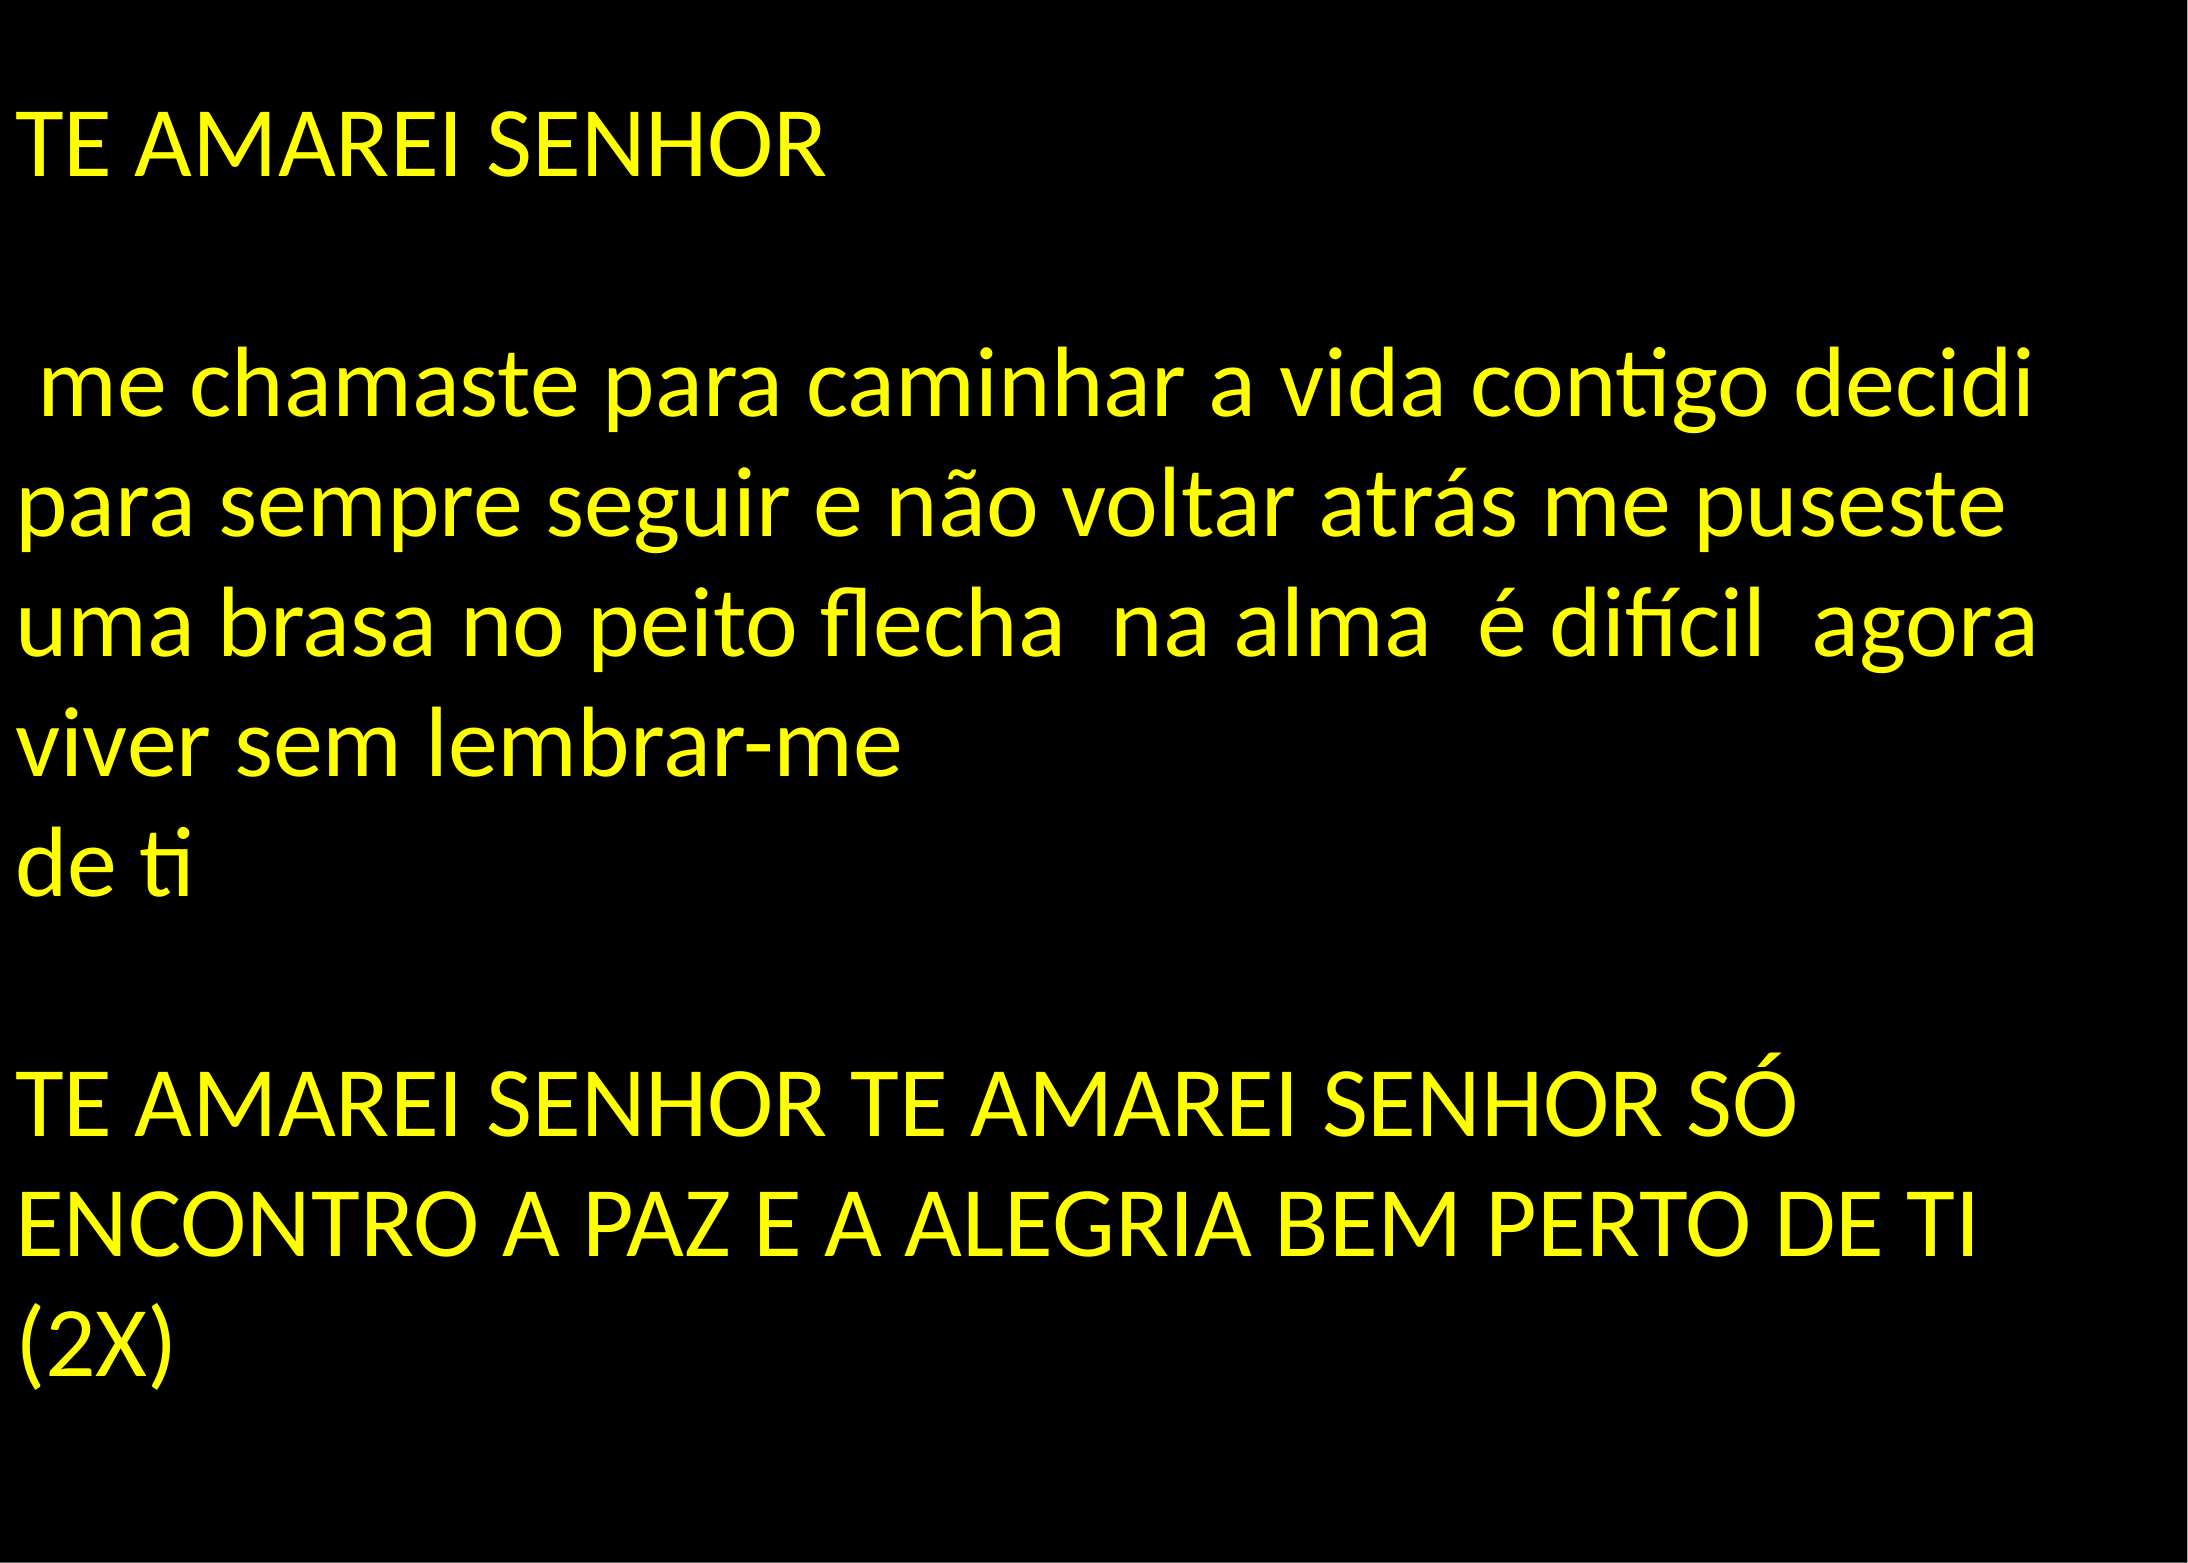

# TE AMAREI SENHOR me chamaste para caminhar a vida contigo decidi para sempre seguir e não voltar atrás me puseste uma brasa no peito flecha na alma é difícil agora viver sem lembrar-me de ti TE AMAREI SENHOR TE AMAREI SENHOR SÓ ENCONTRO A PAZ E A ALEGRIA BEM PERTO DE TI (2X)